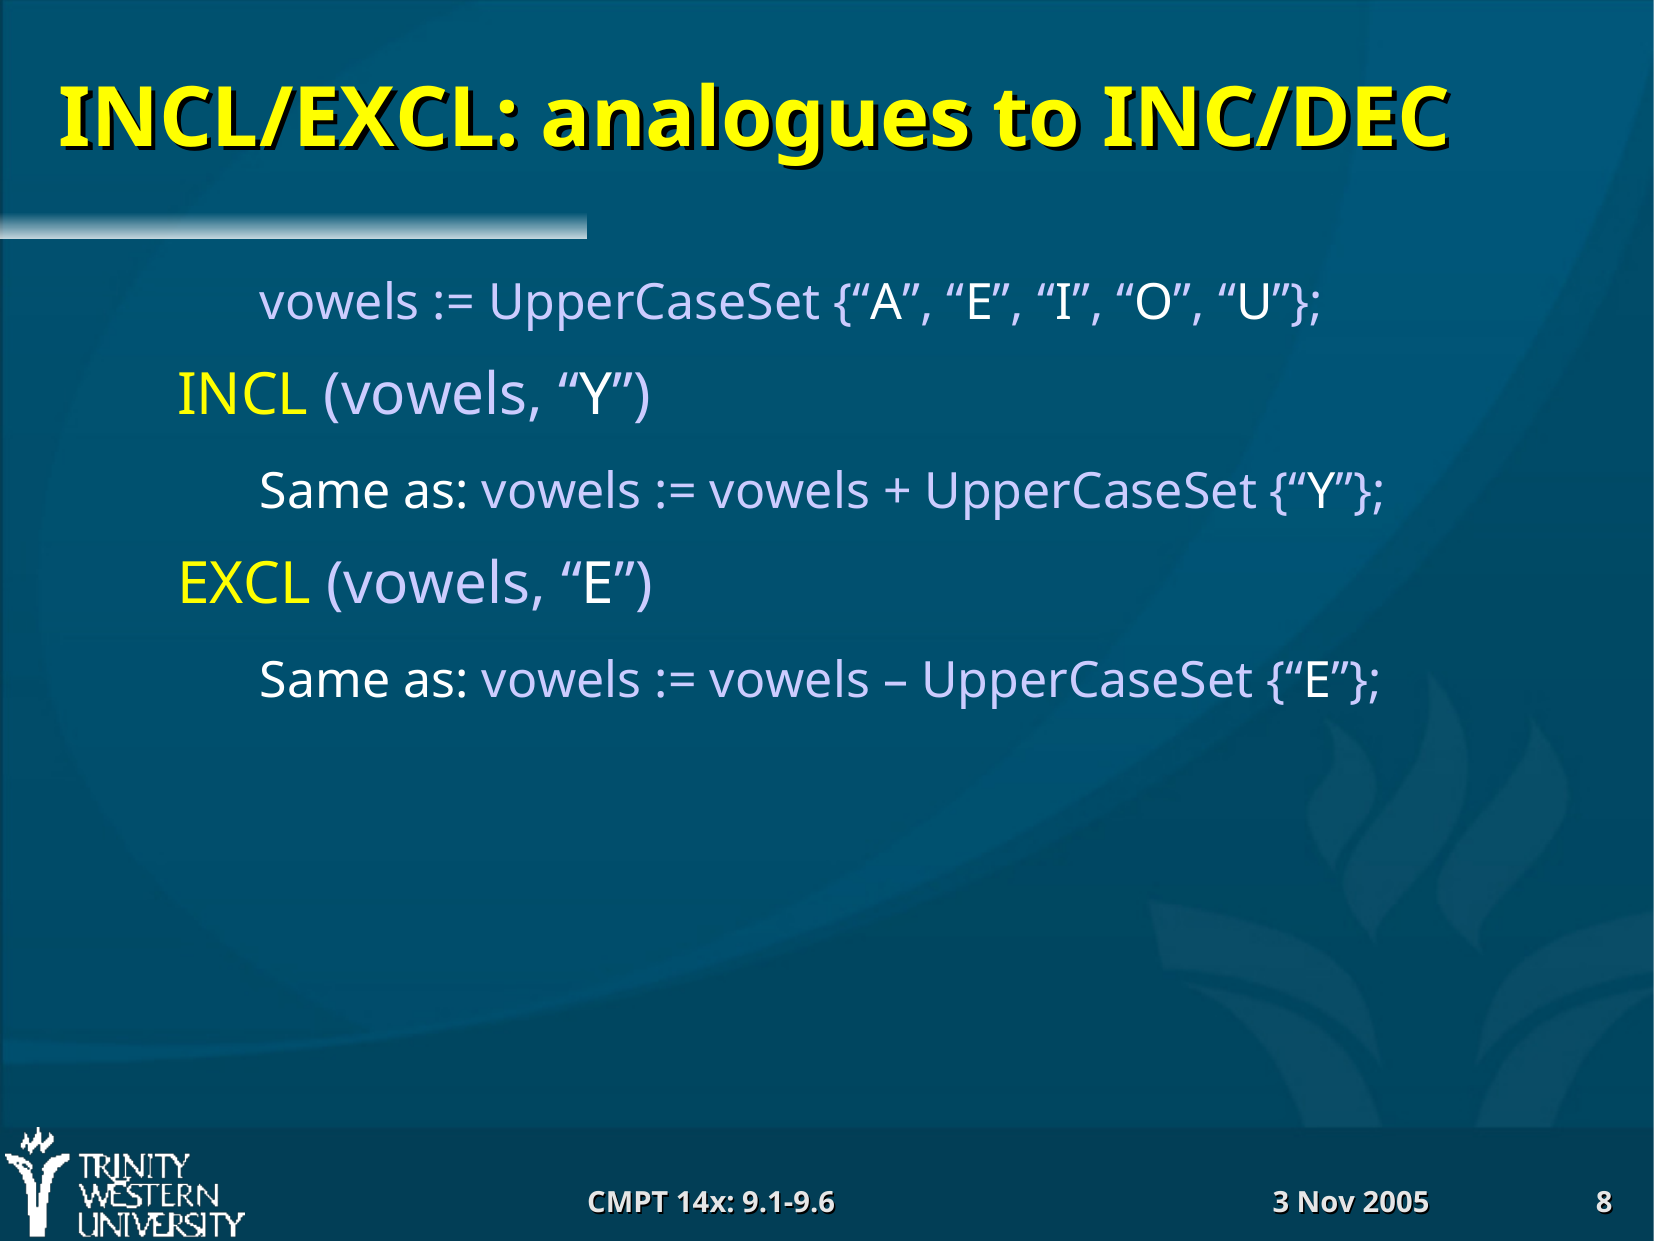

# INCL/EXCL: analogues to INC/DEC
vowels := UpperCaseSet {“A”, “E”, “I”, “O”, “U”};
INCL (vowels, “Y”)
Same as: vowels := vowels + UpperCaseSet {“Y”};
EXCL (vowels, “E”)
Same as: vowels := vowels – UpperCaseSet {“E”};
CMPT 14x: 9.1-9.6
3 Nov 2005
8